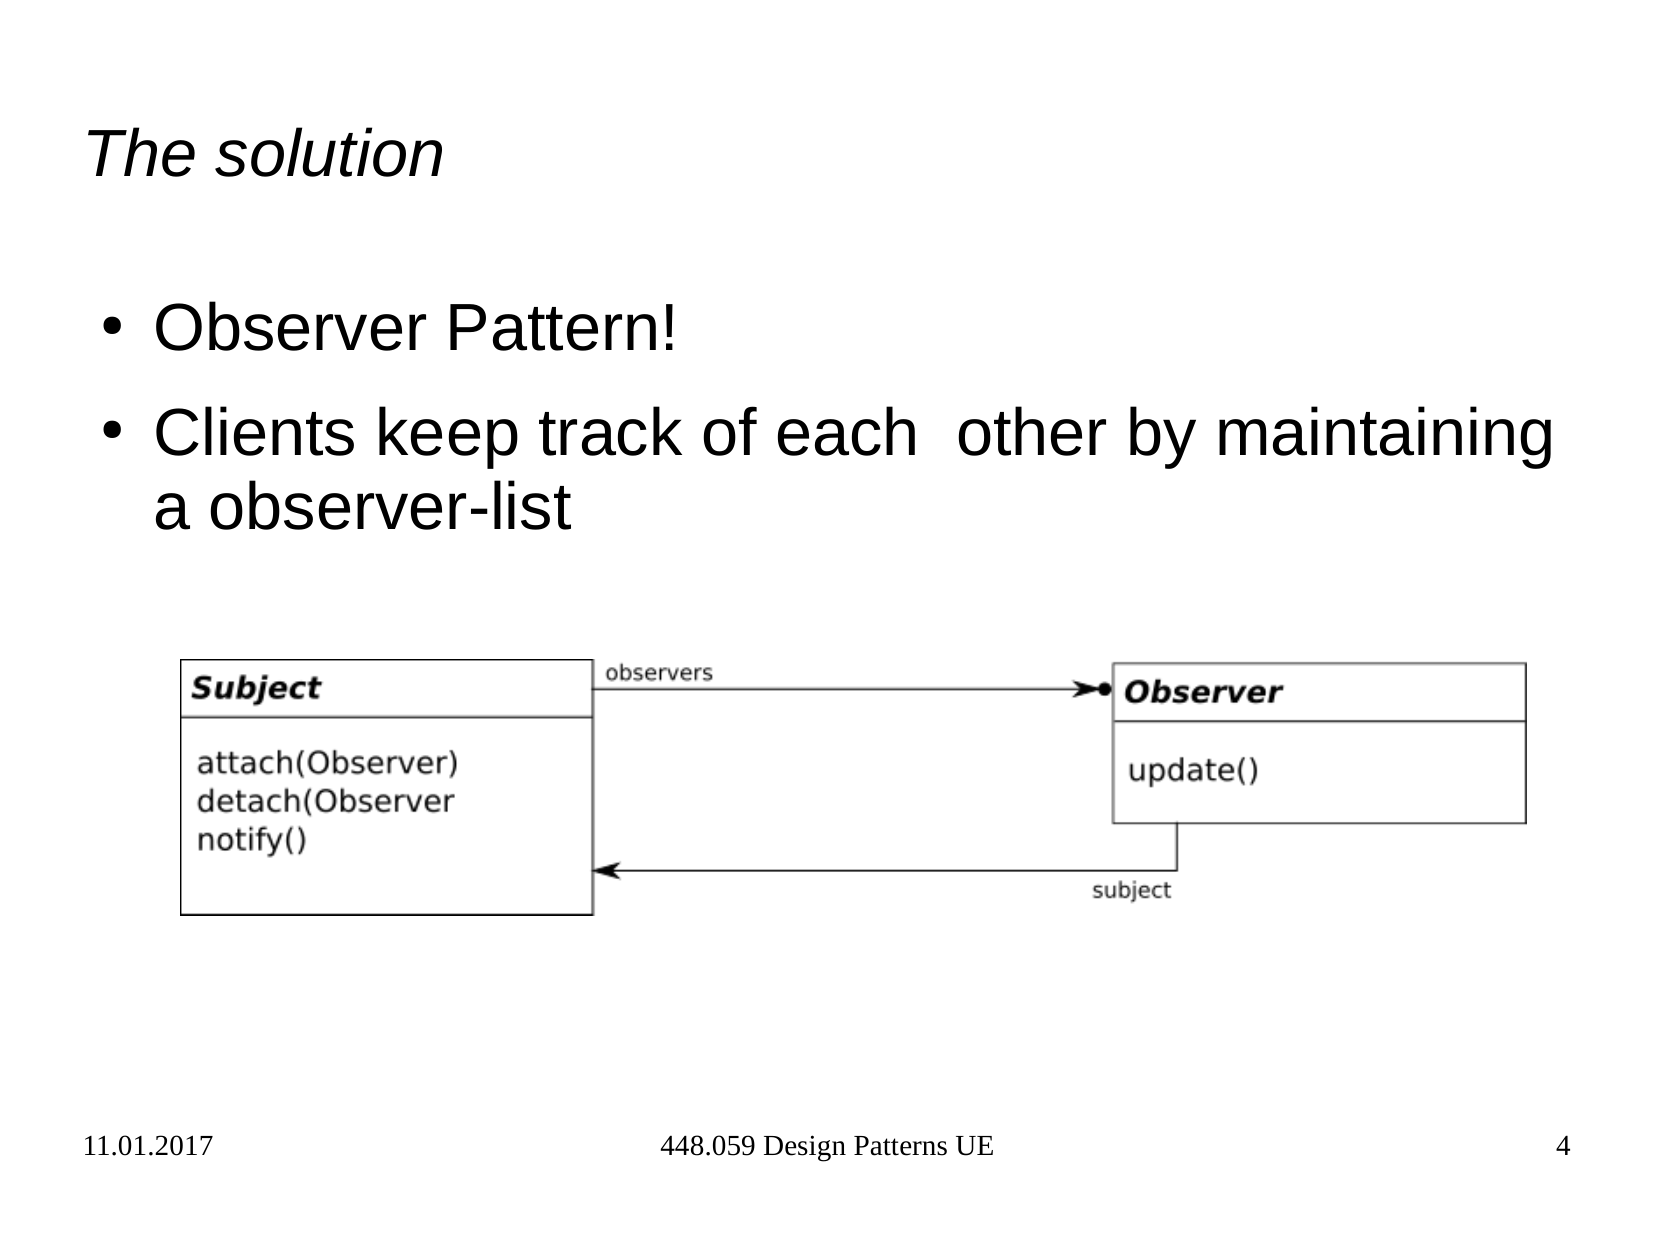

# The solution
Observer Pattern!
Clients keep track of each other by maintaining a observer-list
4